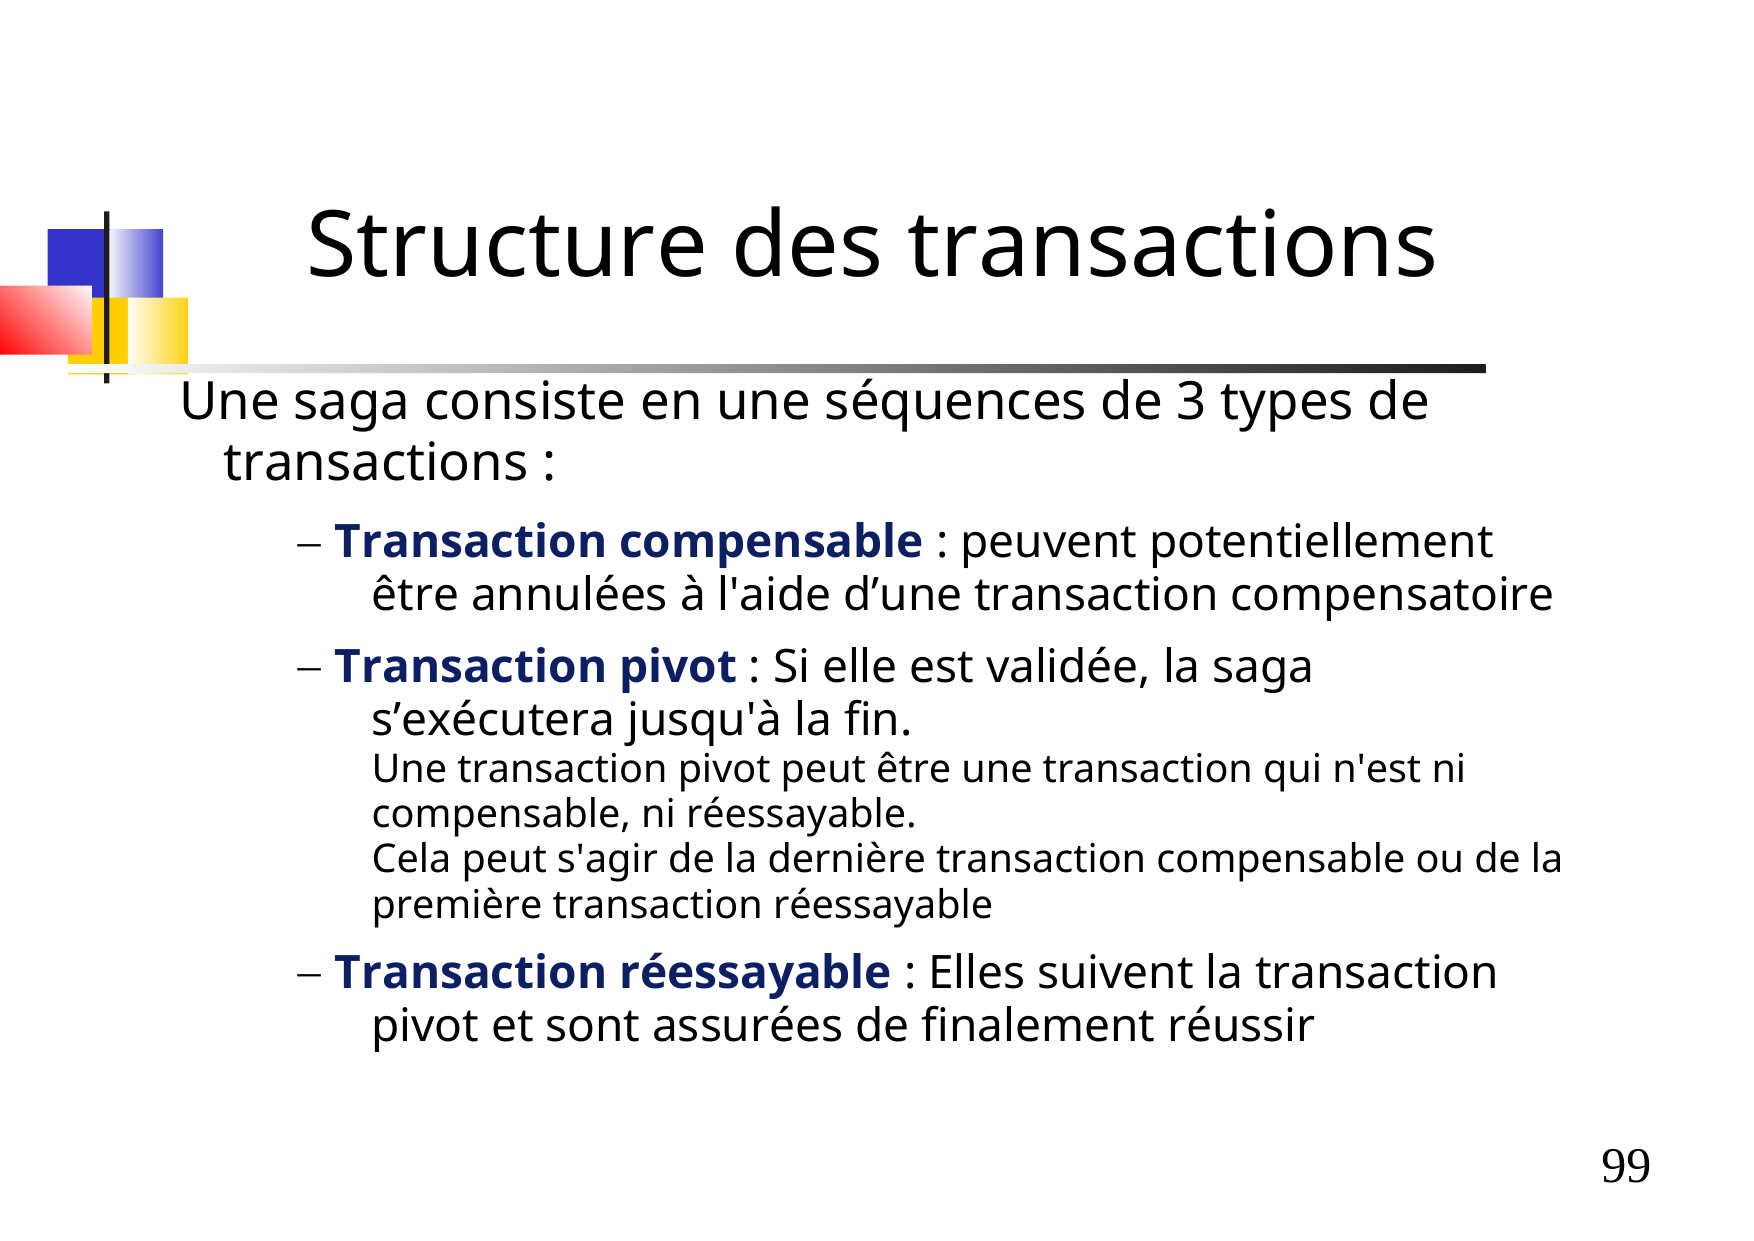

# Structure des transactions
Une saga consiste en une séquences de 3 types de transactions :
Transaction compensable : peuvent potentiellement être annulées à l'aide d’une transaction compensatoire
Transaction pivot : Si elle est validée, la saga s’exécutera jusqu'à la fin.
Une transaction pivot peut être une transaction qui n'est ni compensable, ni réessayable.
Cela peut s'agir de la dernière transaction compensable ou de la première transaction réessayable
Transaction réessayable : Elles suivent la transaction pivot et sont assurées de finalement réussir